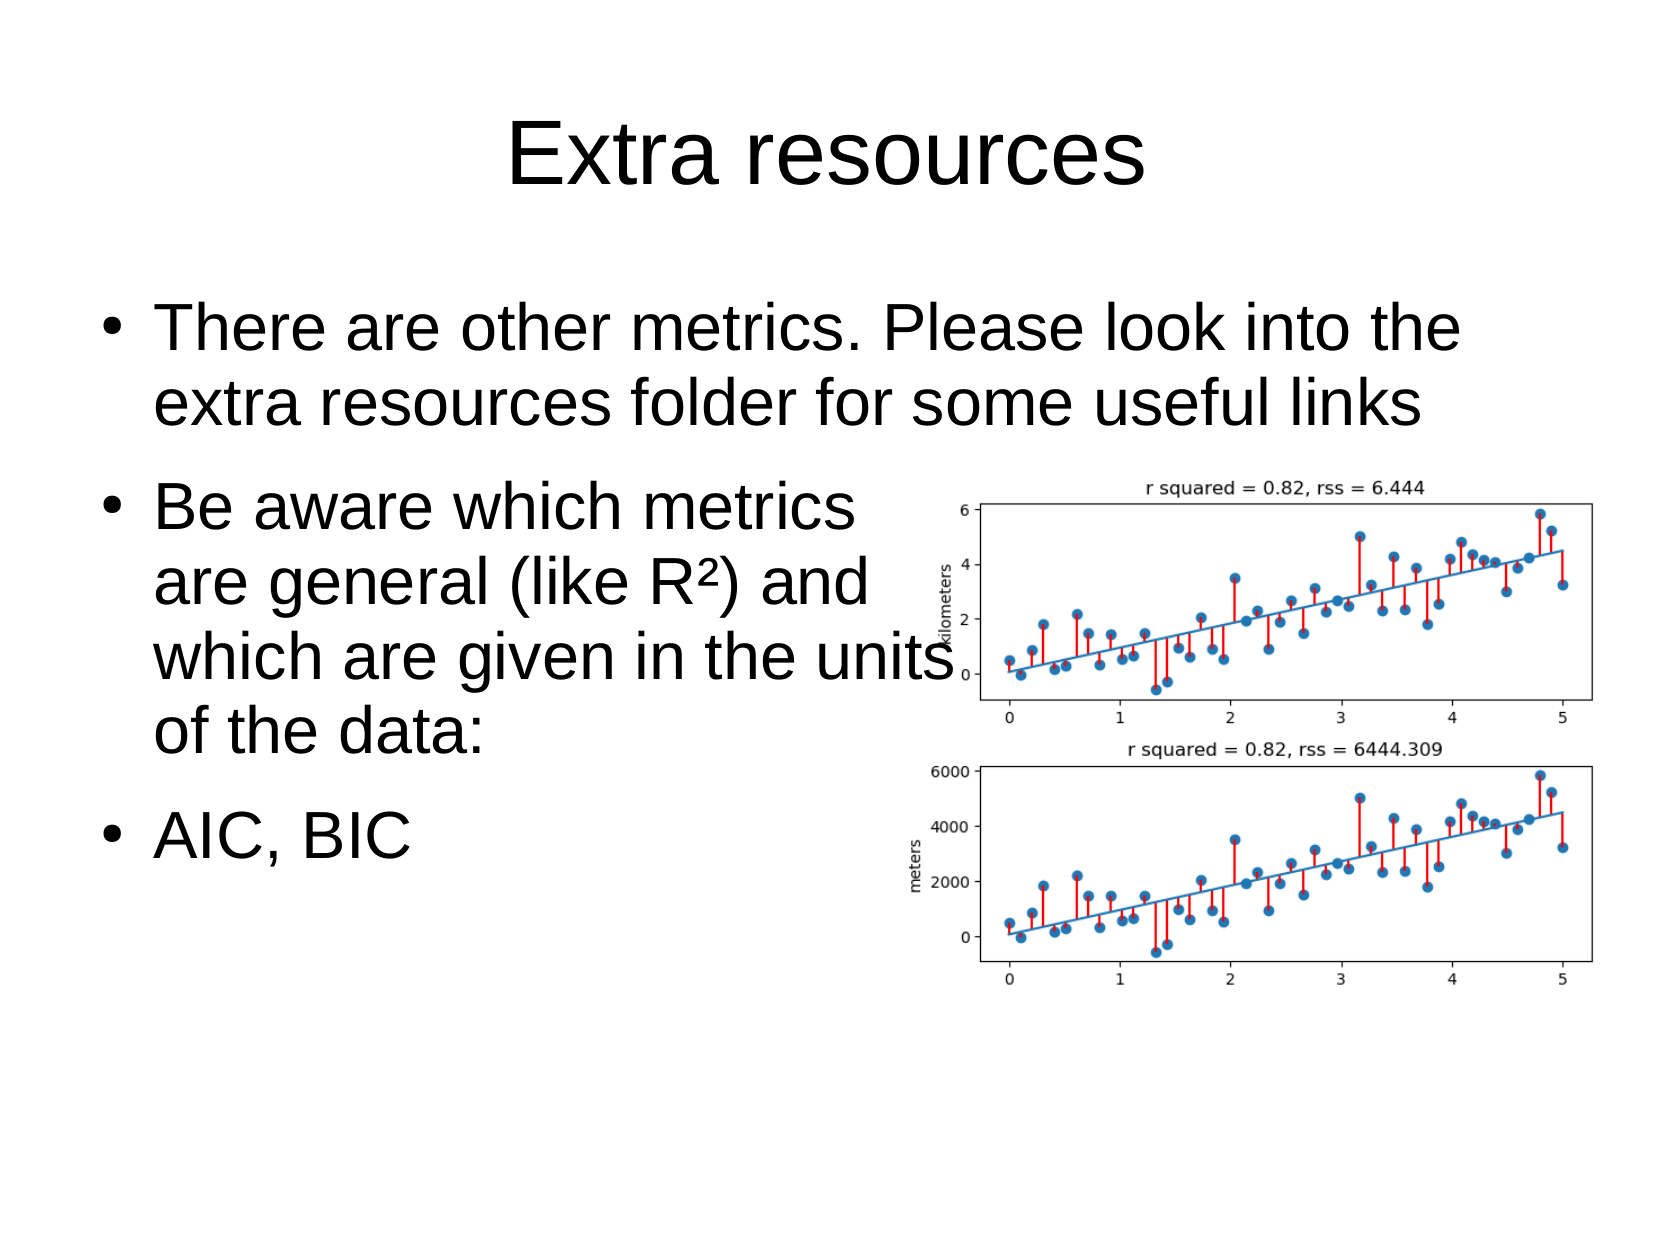

# Extra resources
There are other metrics. Please look into the extra resources folder for some useful links
Be aware which metrics
are general (like R²) and
which are given in the units
of the data:
AIC, BIC